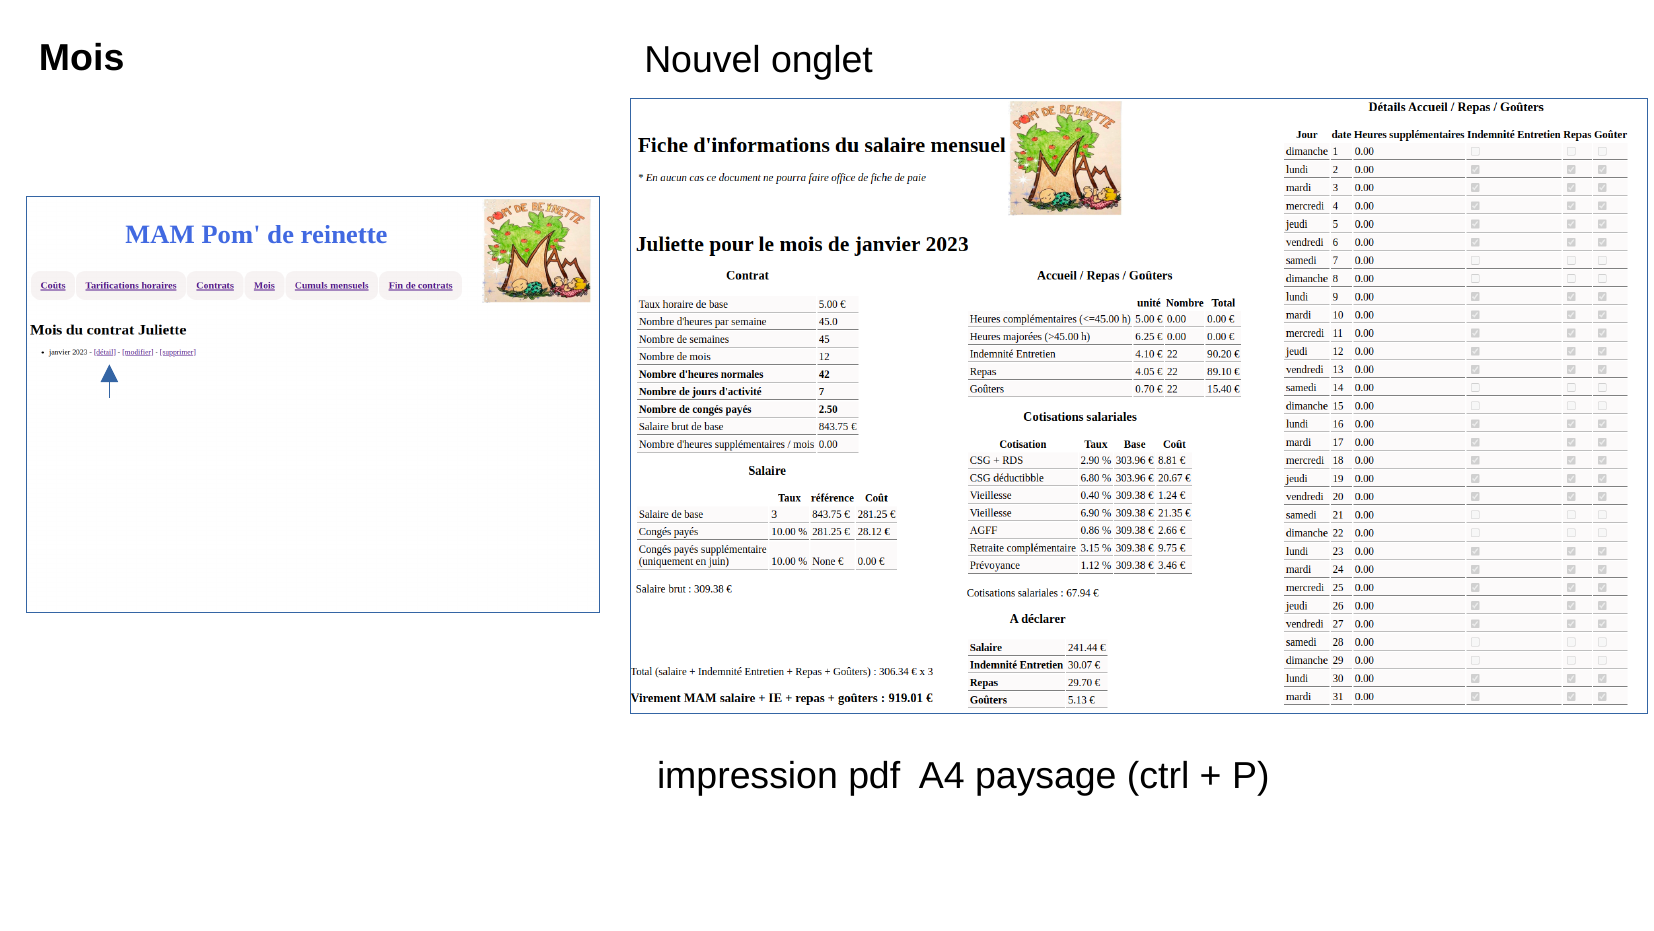

Mois
Nouvel onglet
 impression pdf A4 paysage (ctrl + P)